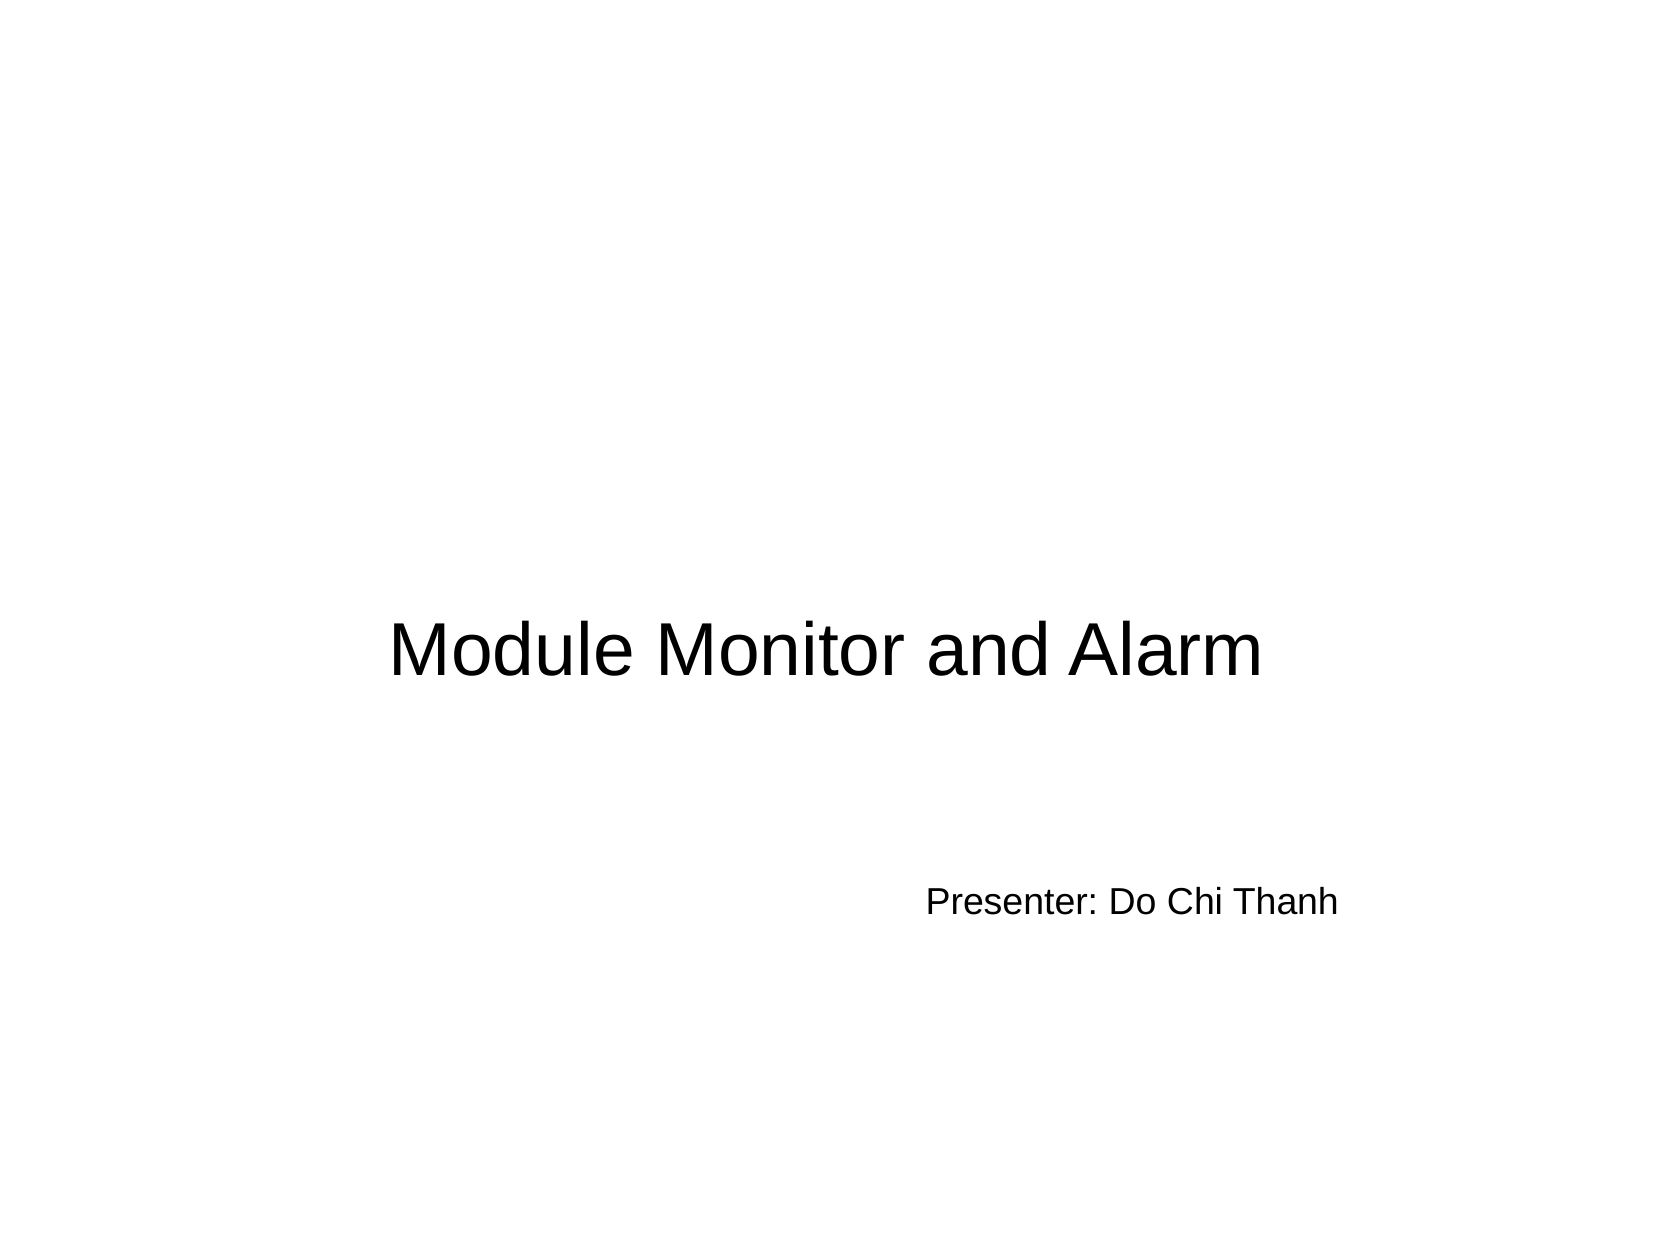

#
Module Monitor and Alarm
Presenter: Do Chi Thanh